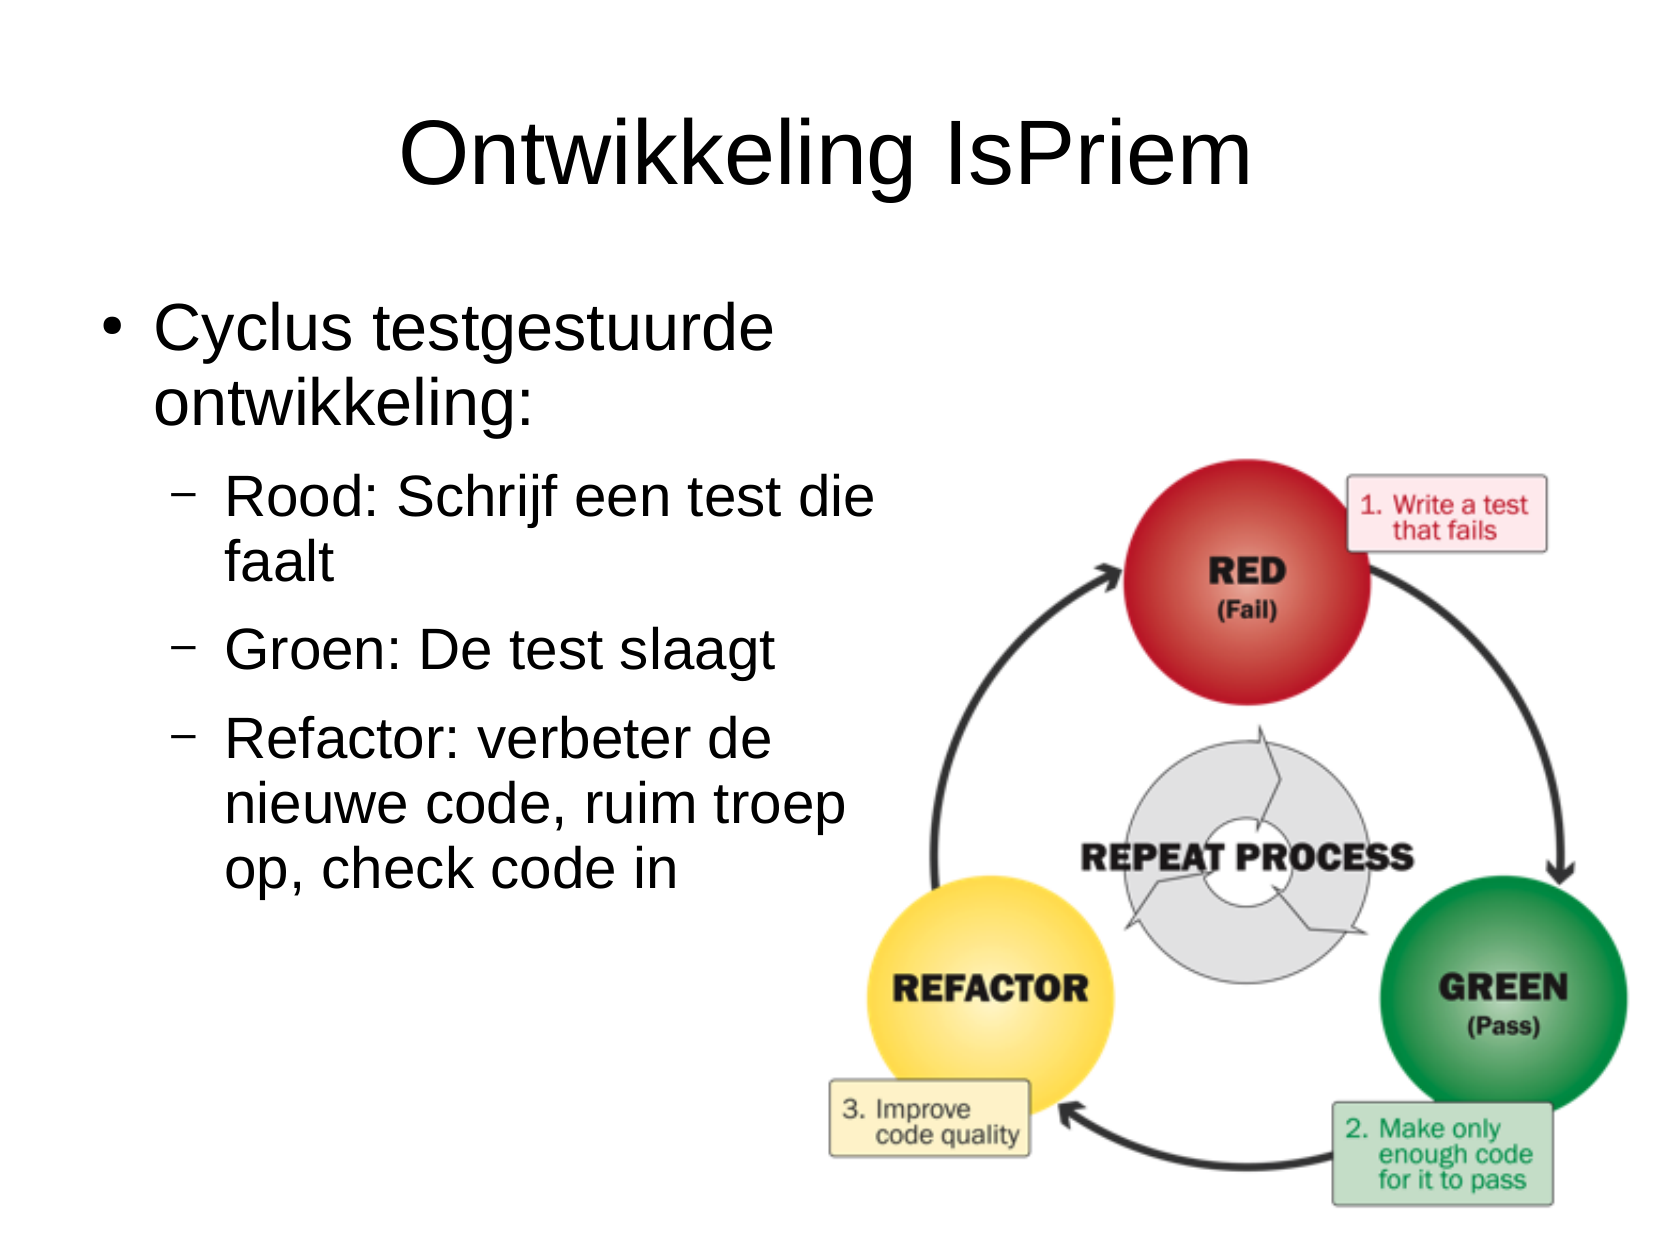

# Ontwikkeling IsPriem
Cyclus testgestuurde ontwikkeling:
Rood: Schrijf een test die faalt
Groen: De test slaagt
Refactor: verbeter de nieuwe code, ruim troep op, check code in